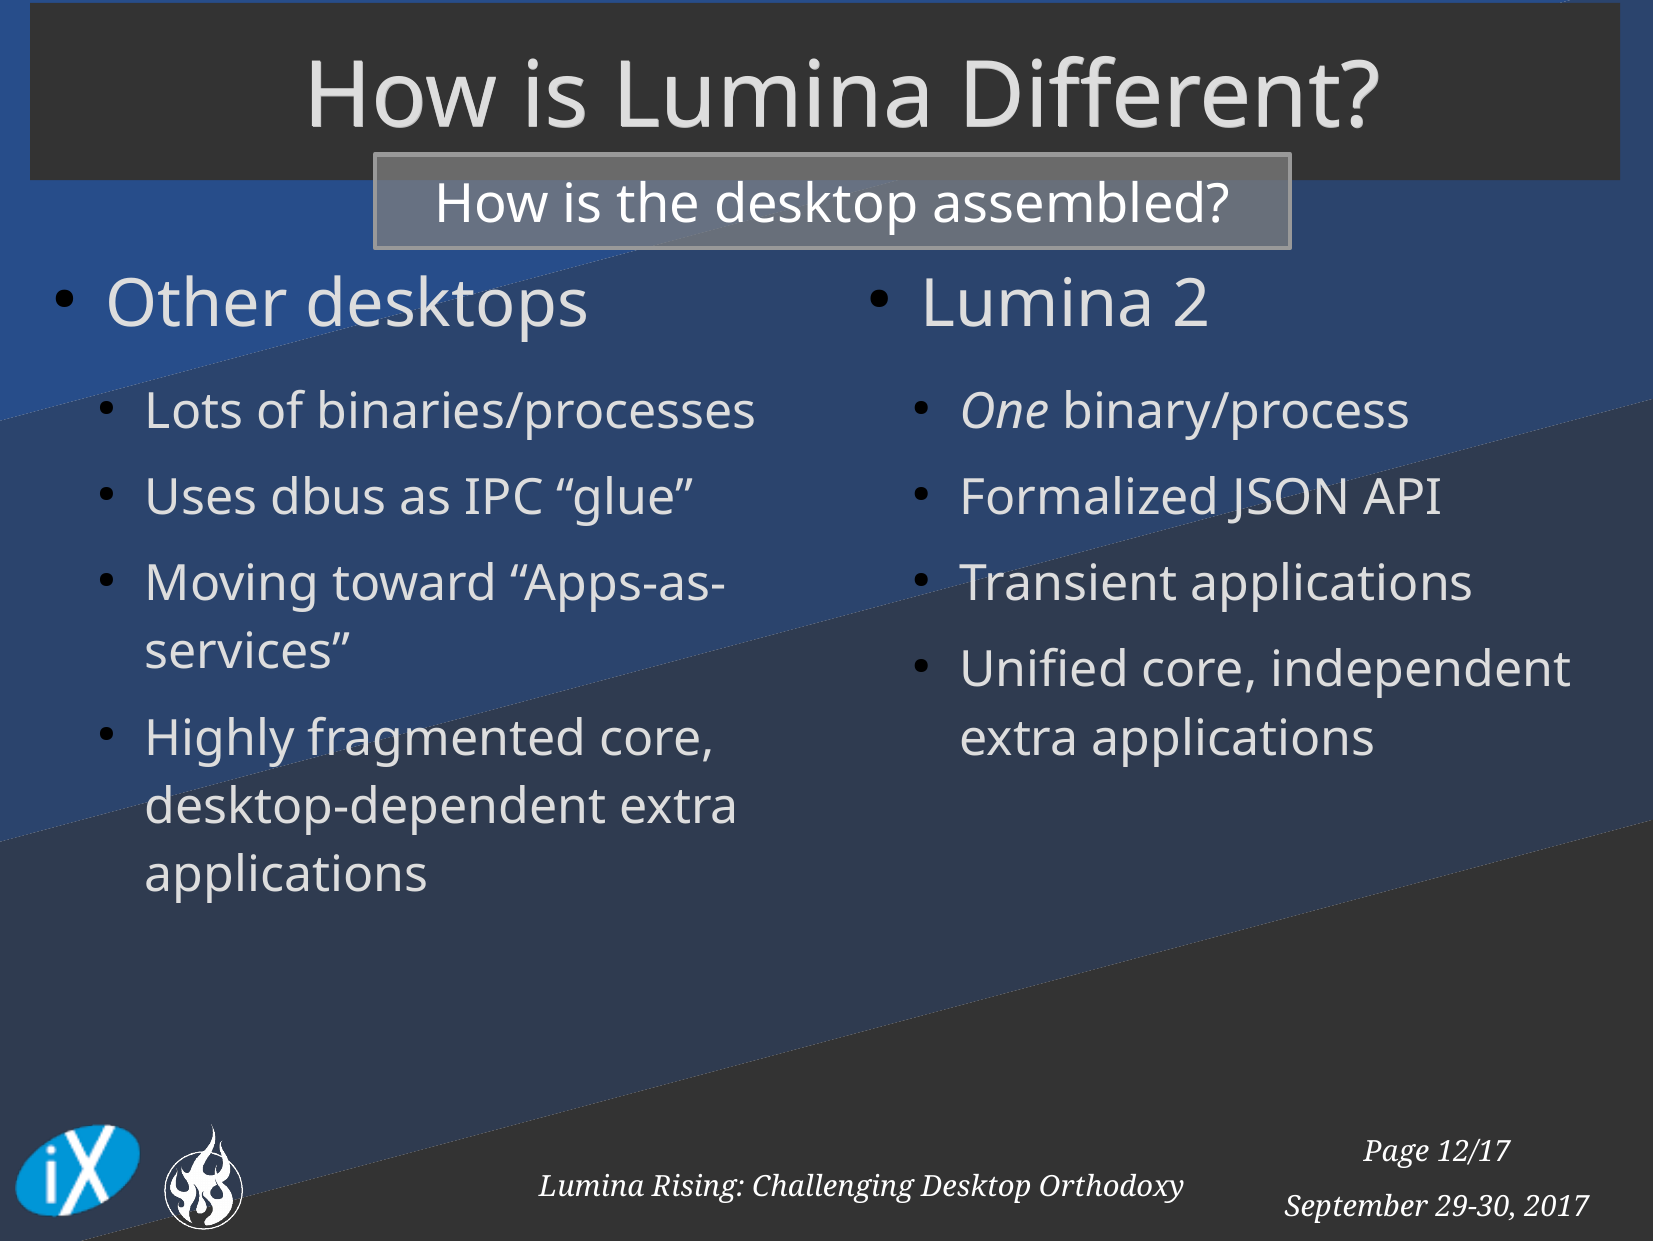

# How is Lumina Different?
How is the desktop assembled?
Other desktops
Lots of binaries/processes
Uses dbus as IPC “glue”
Moving toward “Apps-as-services”
Highly fragmented core, desktop-dependent extra applications
Lumina 2
One binary/process
Formalized JSON API
Transient applications
Unified core, independent extra applications
Lumina Rising: Challenging Desktop Orthodoxy
12
September 29-30, 2017